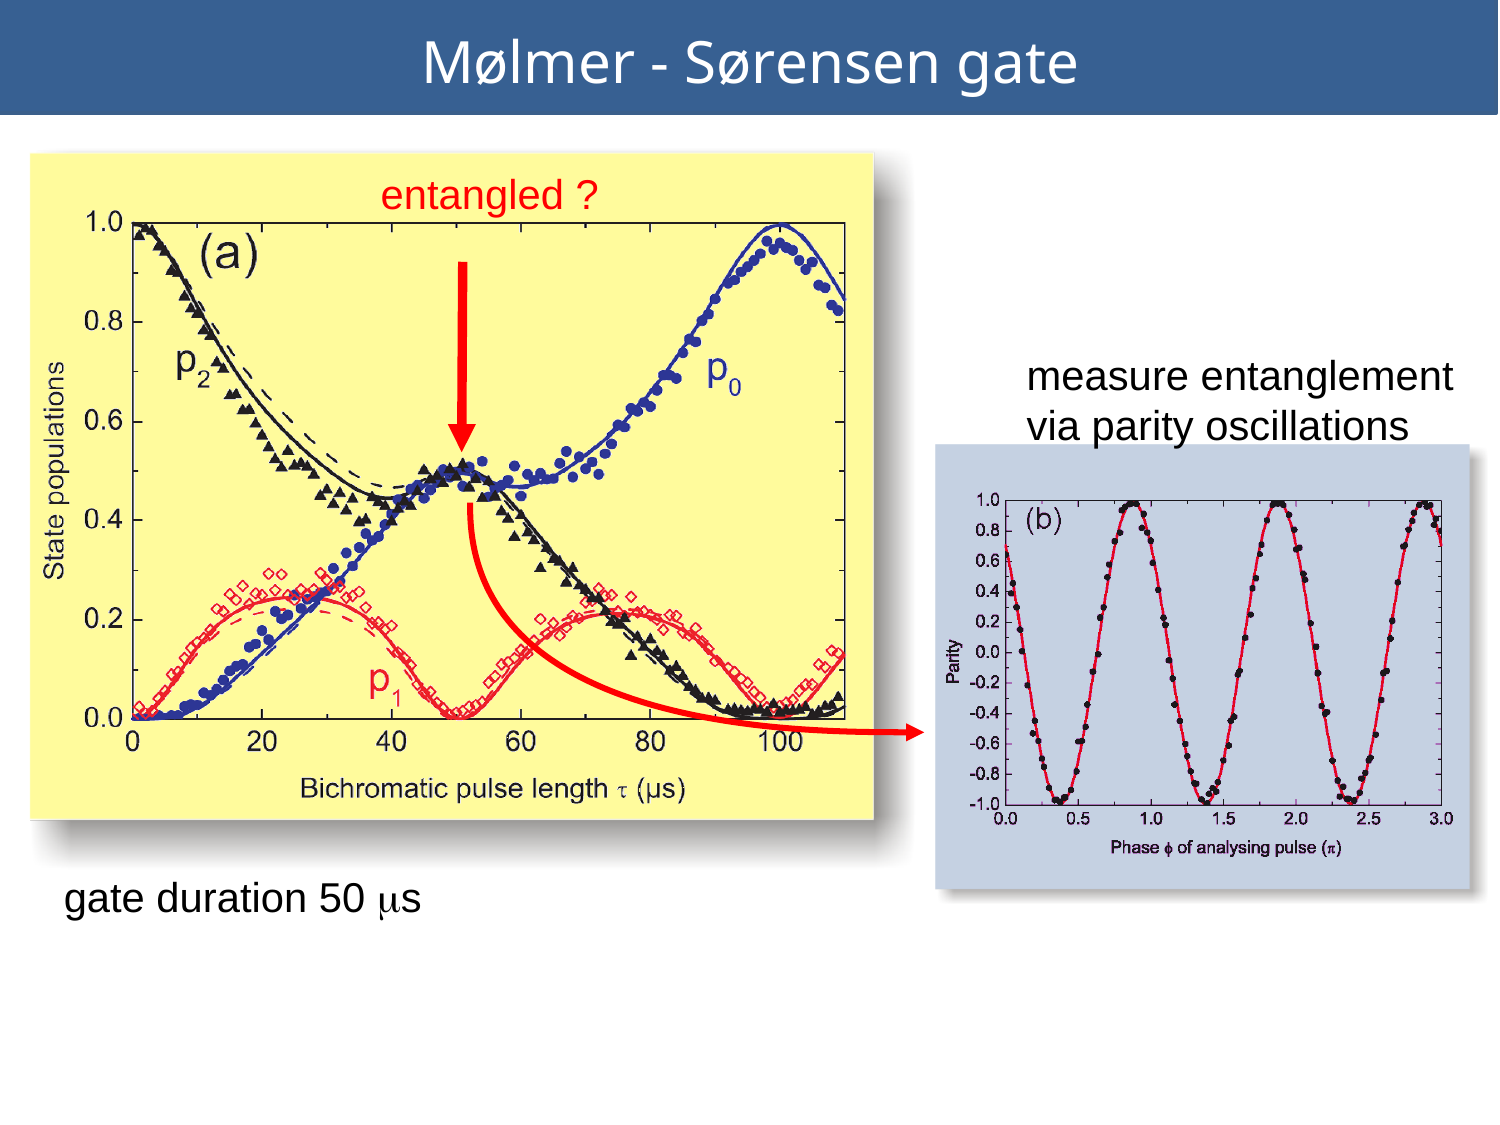

Mølmer - Sørensen gate
entangled ?
measure entanglement
via parity oscillations
gate duration 50 ms